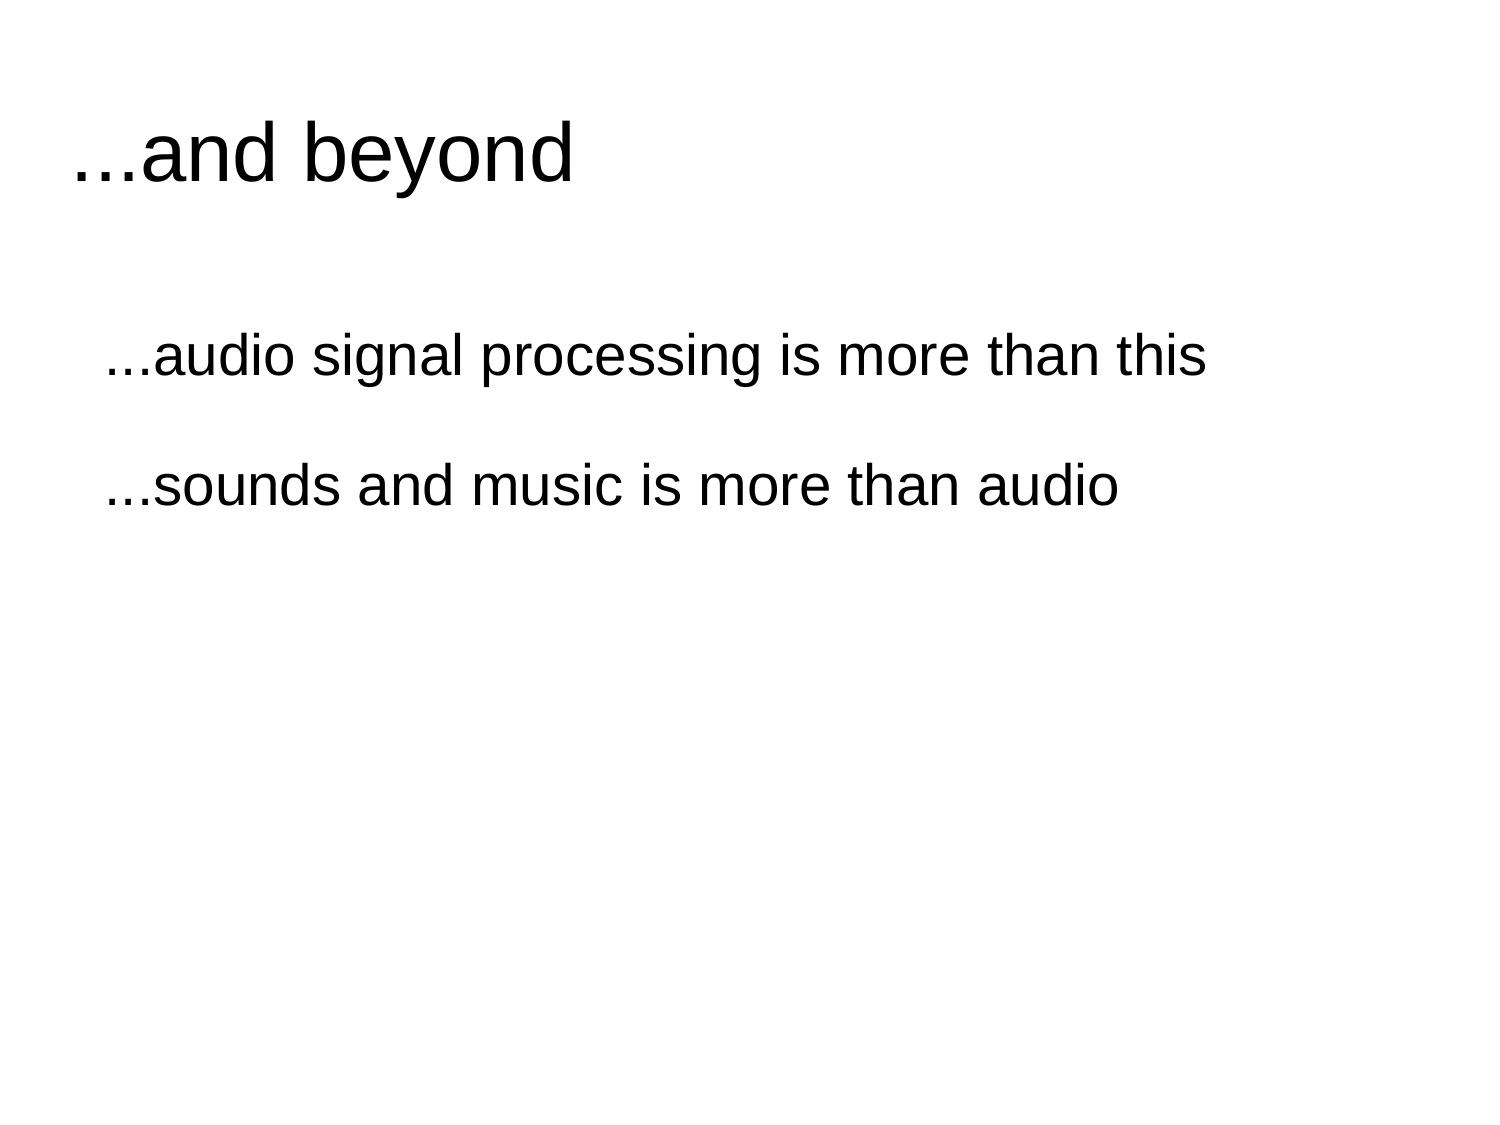

# ...and beyond
...audio signal processing is more than this
...sounds and music is more than audio